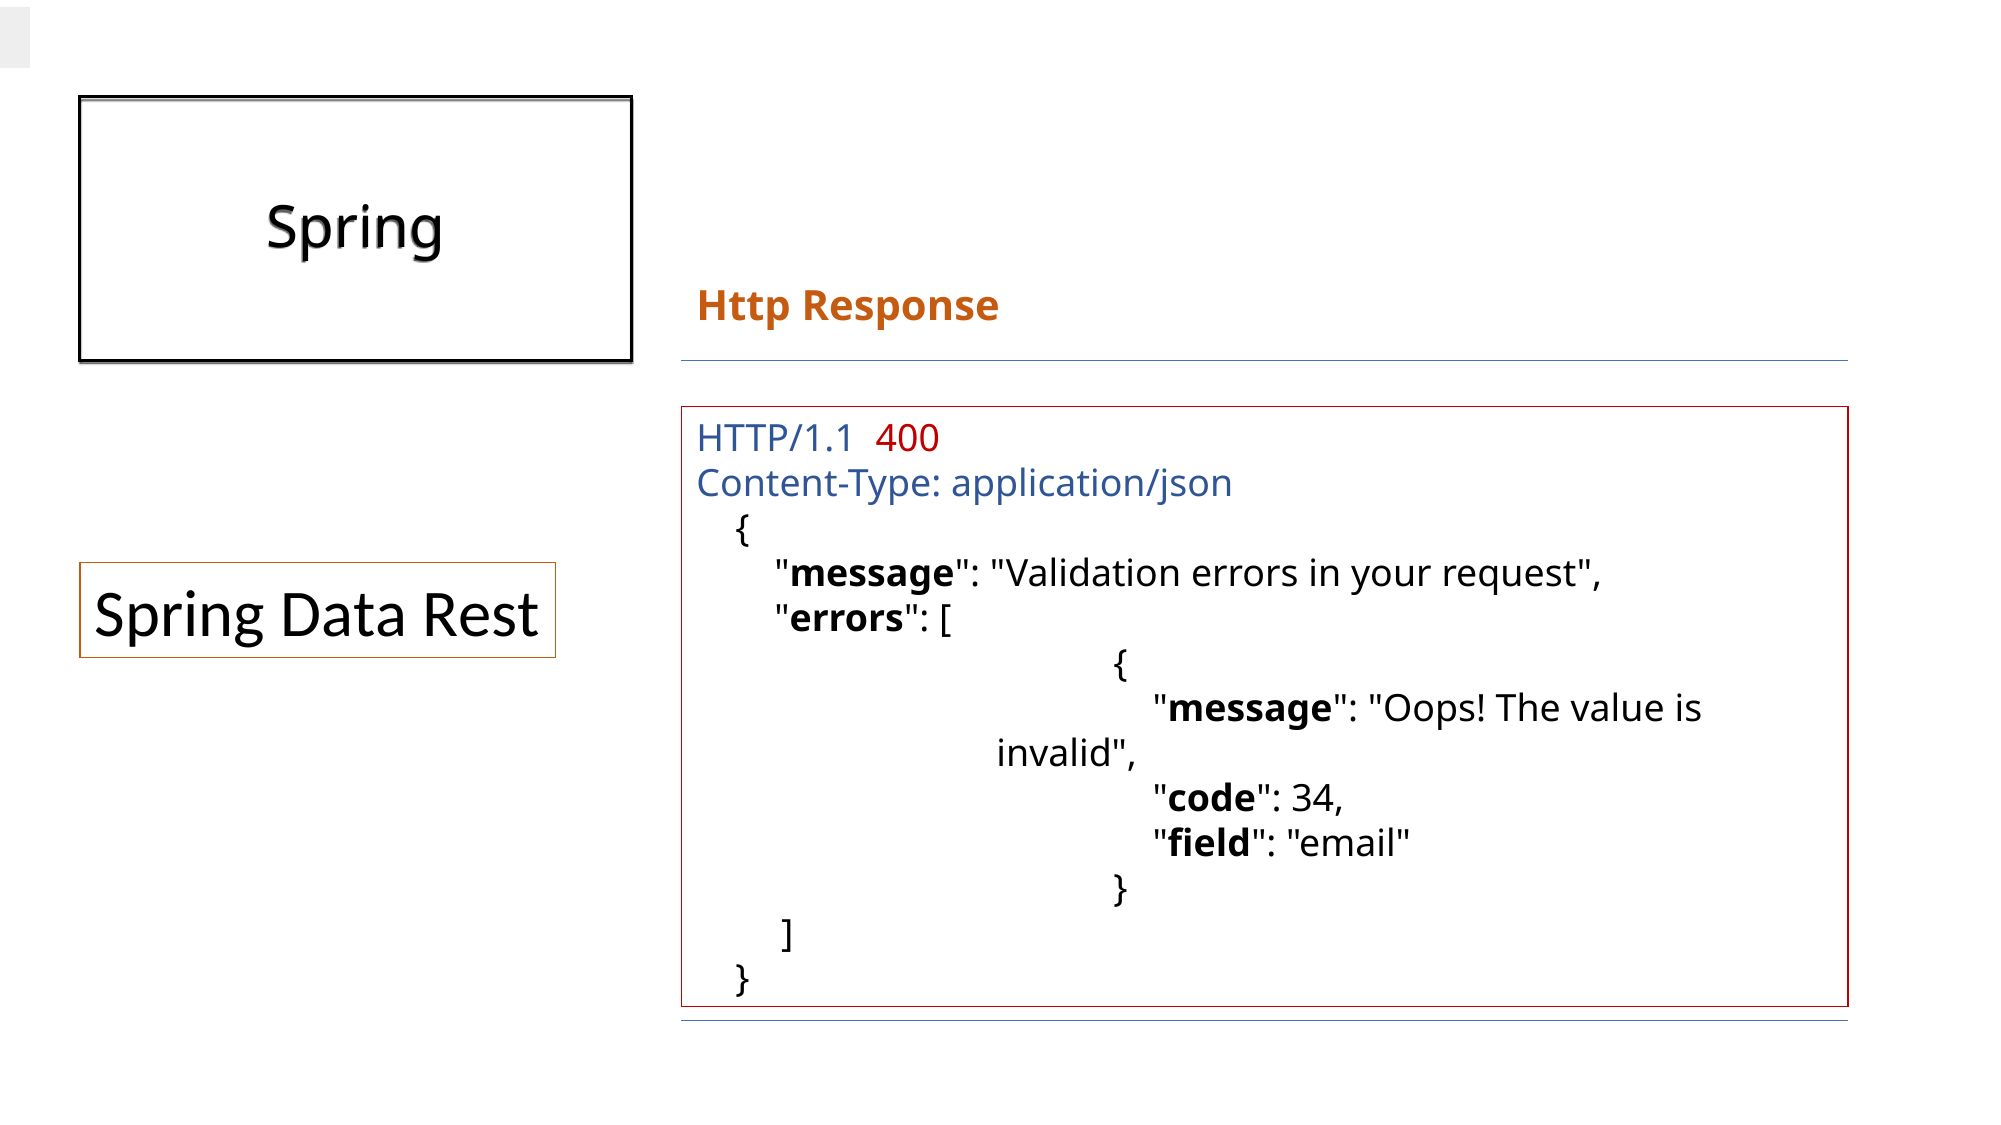

# Spring
Http Response
HTTP/1.1 400
Content-Type: application/json
 {
 "message": "Validation errors in your request",
 "errors": [
 {
 "message": "Oops! The value is invalid",
 "code": 34,
 "field": "email"
 }
	 ]
 }
Spring Data Rest